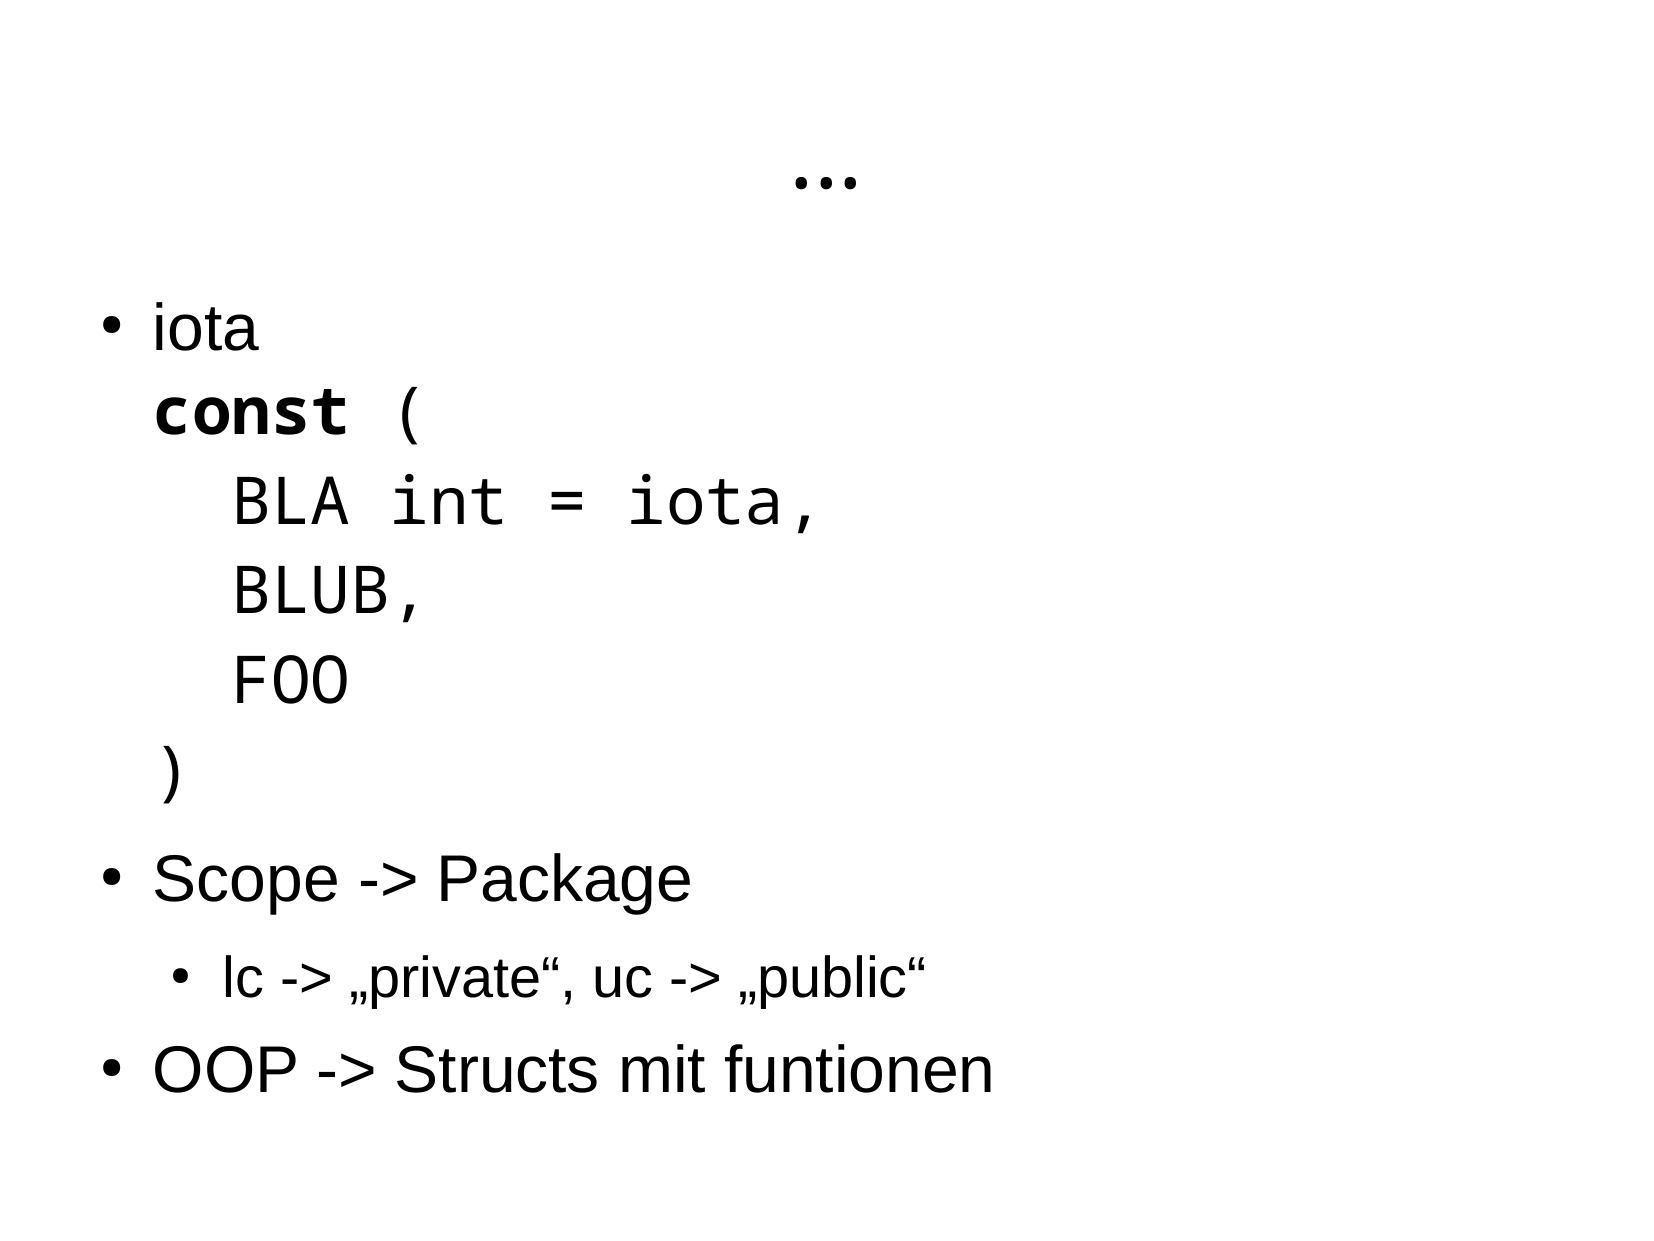

# ...
iota
const (
 BLA int = iota,
 BLUB,
 FOO
)
Scope -> Package
lc -> „private“, uc -> „public“
OOP -> Structs mit funtionen